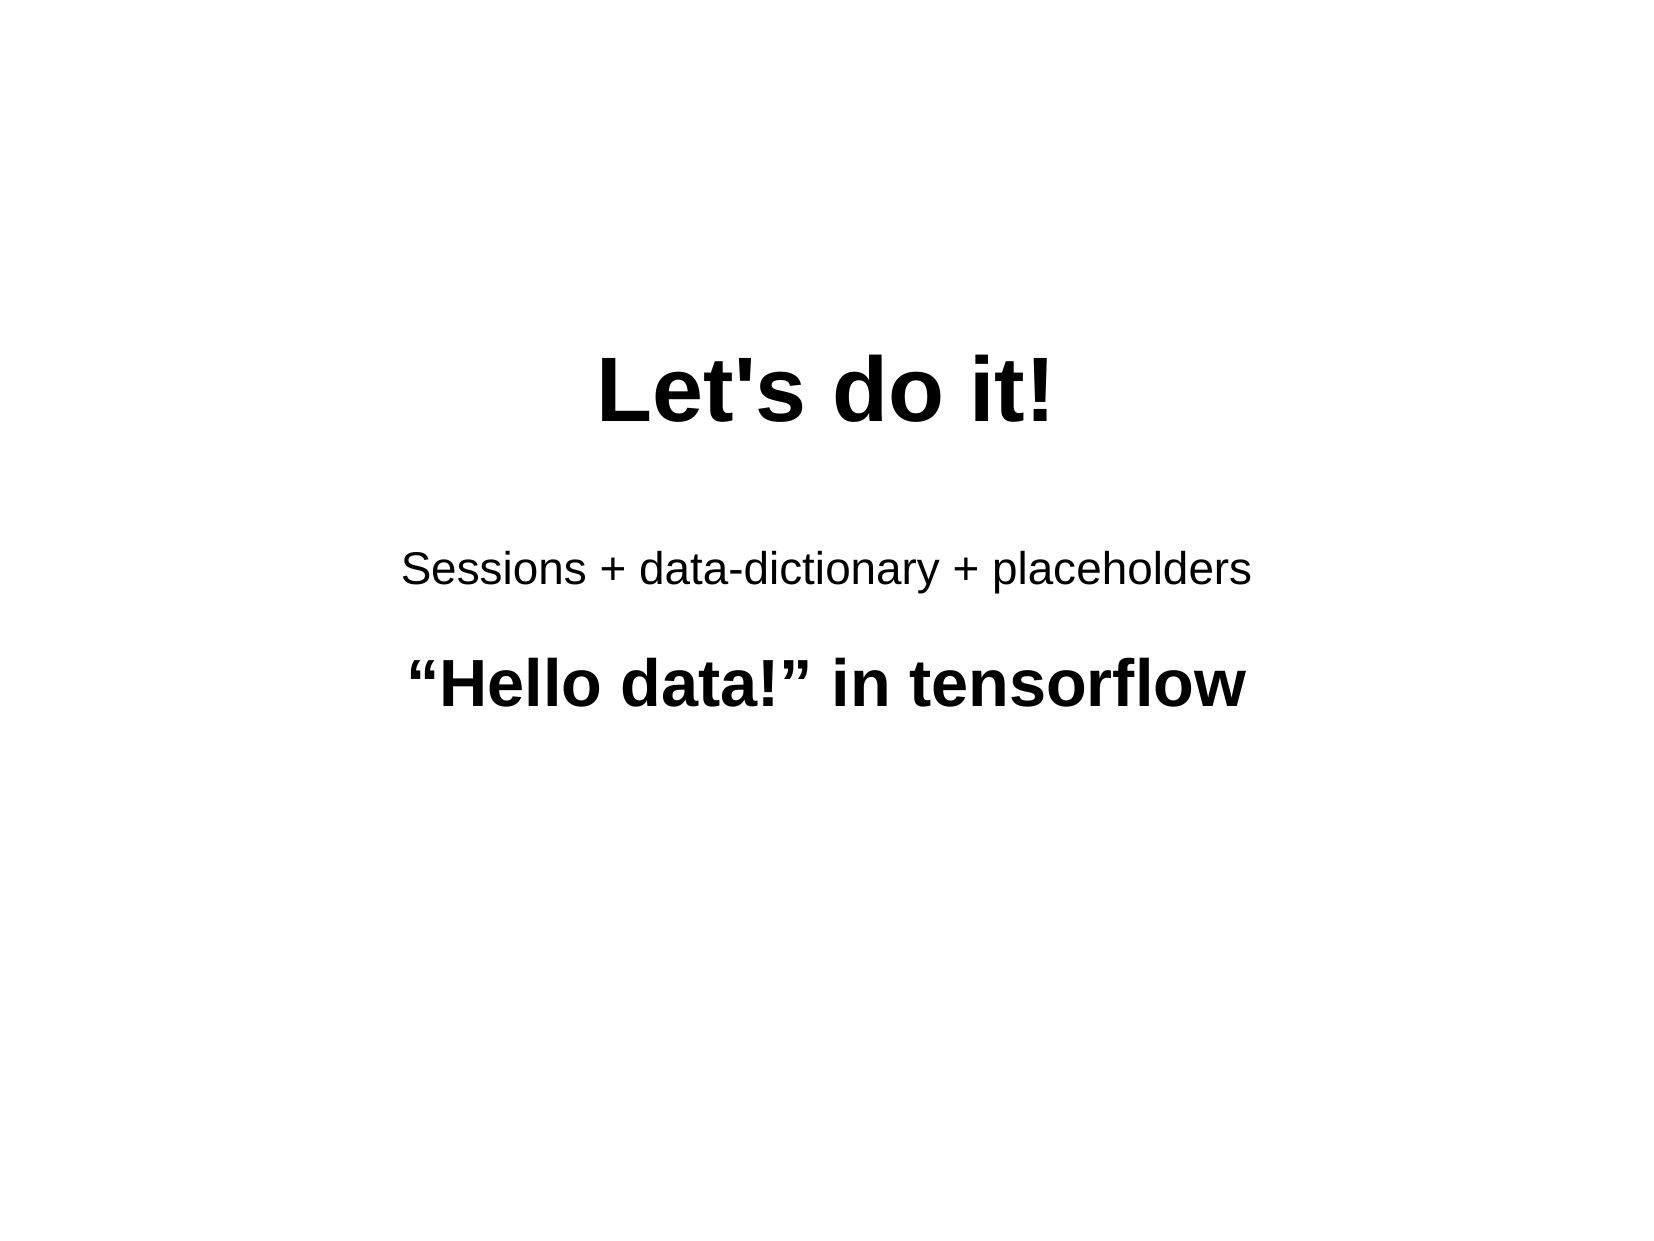

# Let's do it!
Sessions + data-dictionary + placeholders
“Hello data!” in tensorflow